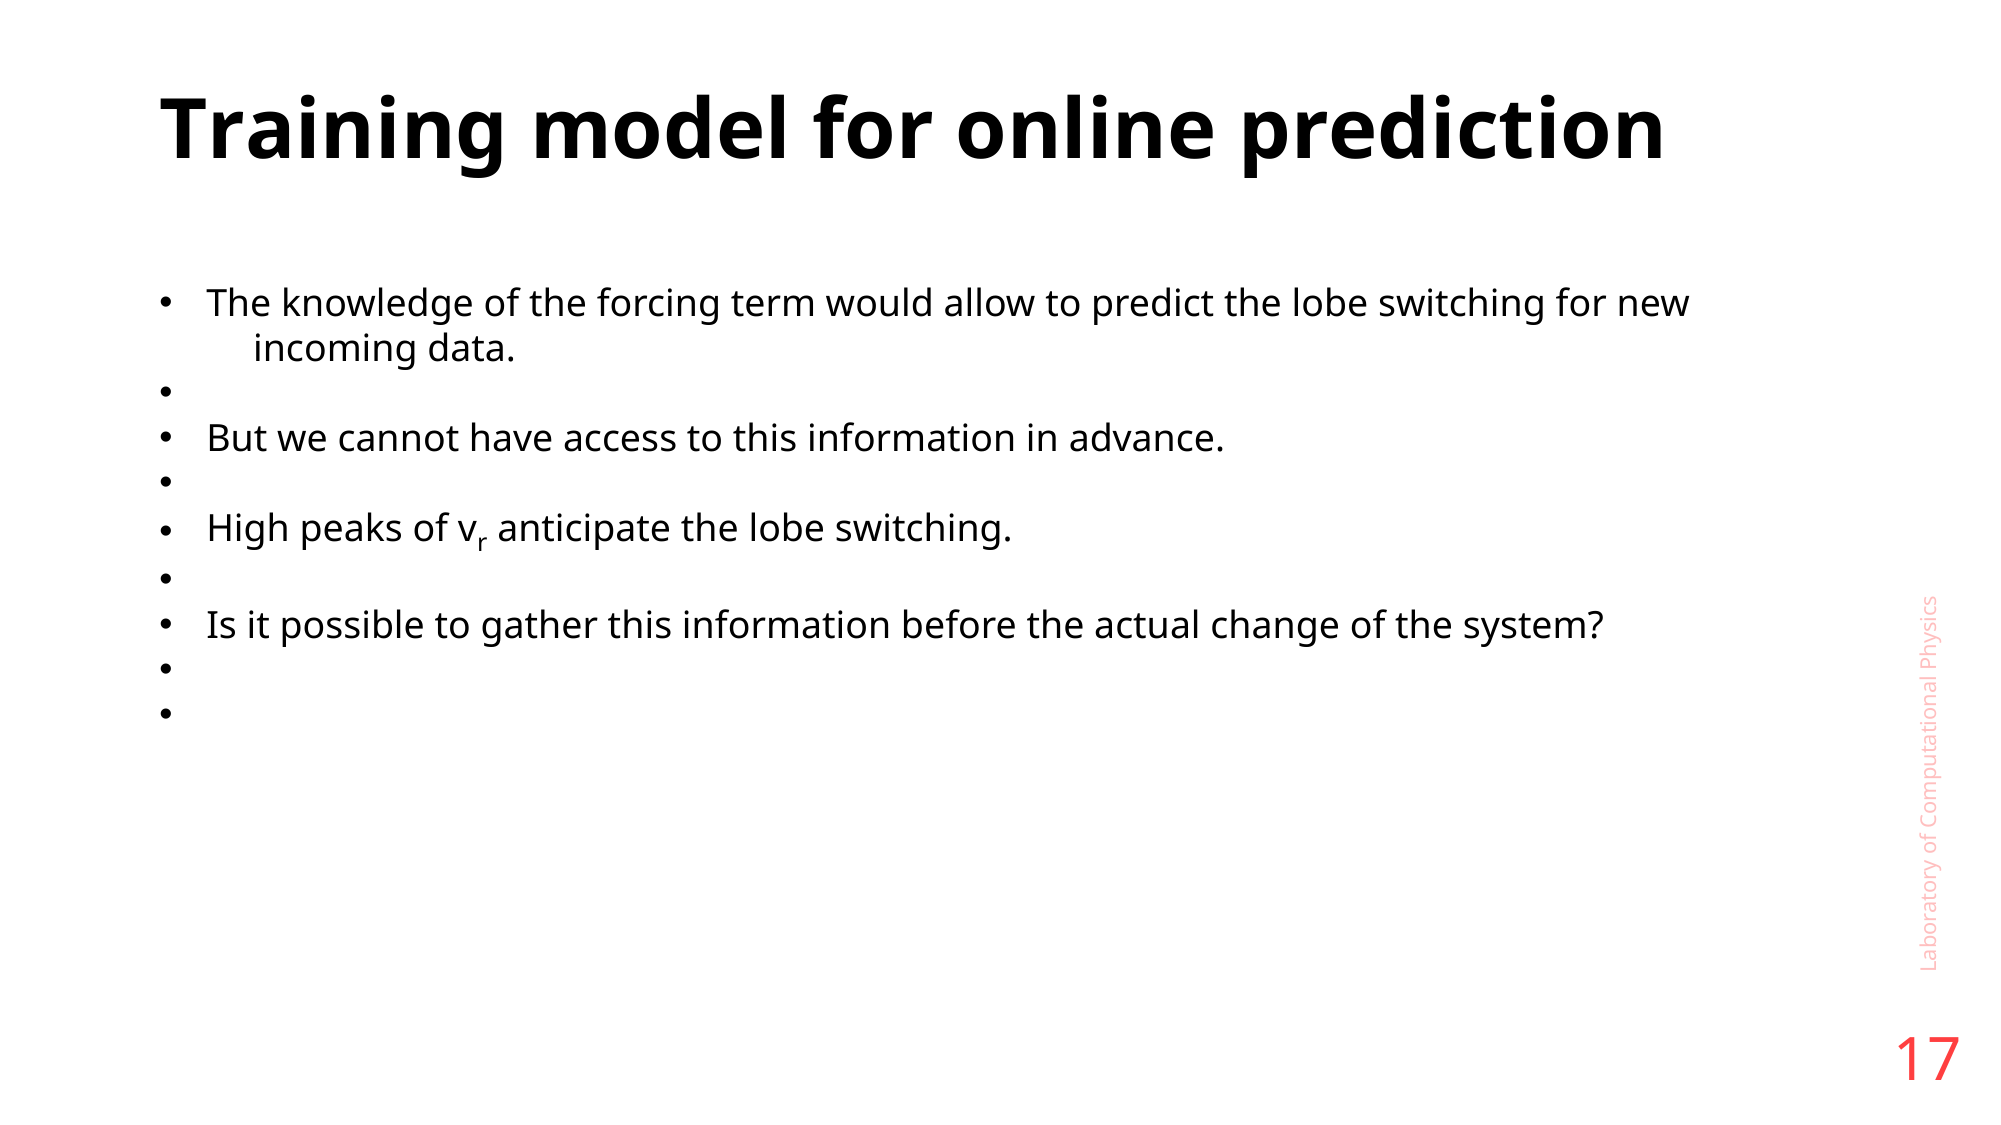

# Training model for online prediction
The knowledge of the forcing term would allow to predict the lobe switching for new incoming data.
But we cannot have access to this information in advance.
High peaks of vr anticipate the lobe switching.
Is it possible to gather this information before the actual change of the system?
Laboratory of Computational Physics
17